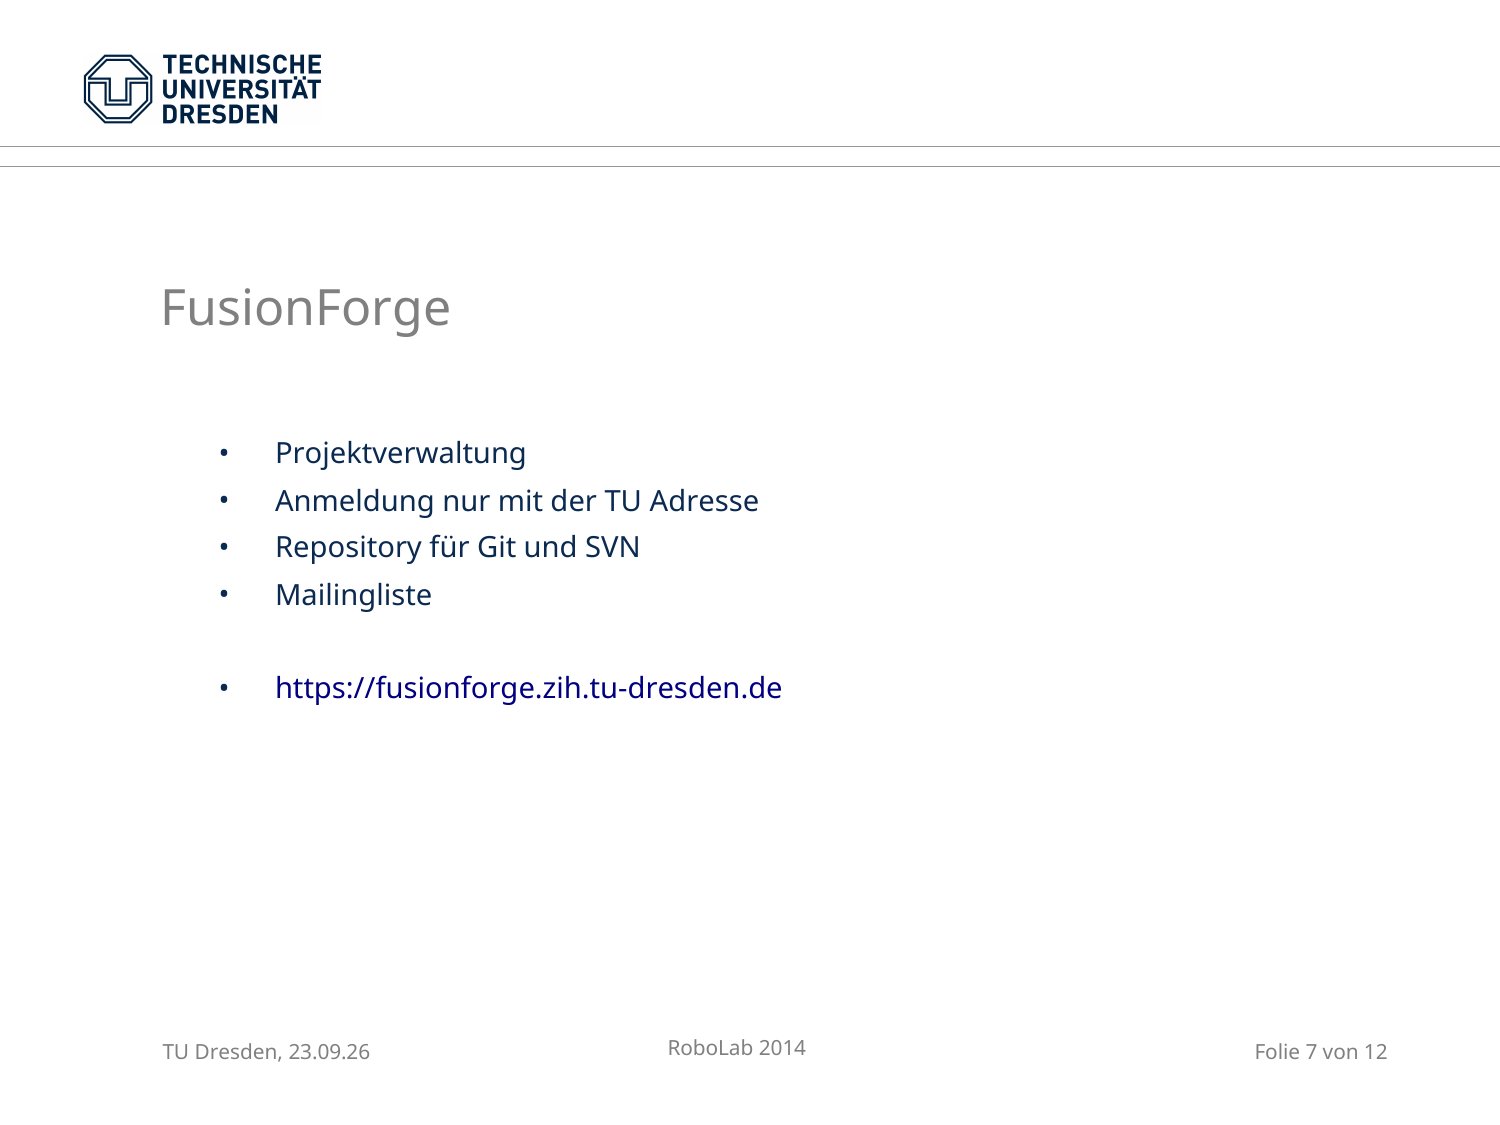

# FusionForge
Projektverwaltung
Anmeldung nur mit der TU Adresse
Repository für Git und SVN
Mailingliste
https://fusionforge.zih.tu-dresden.de
7